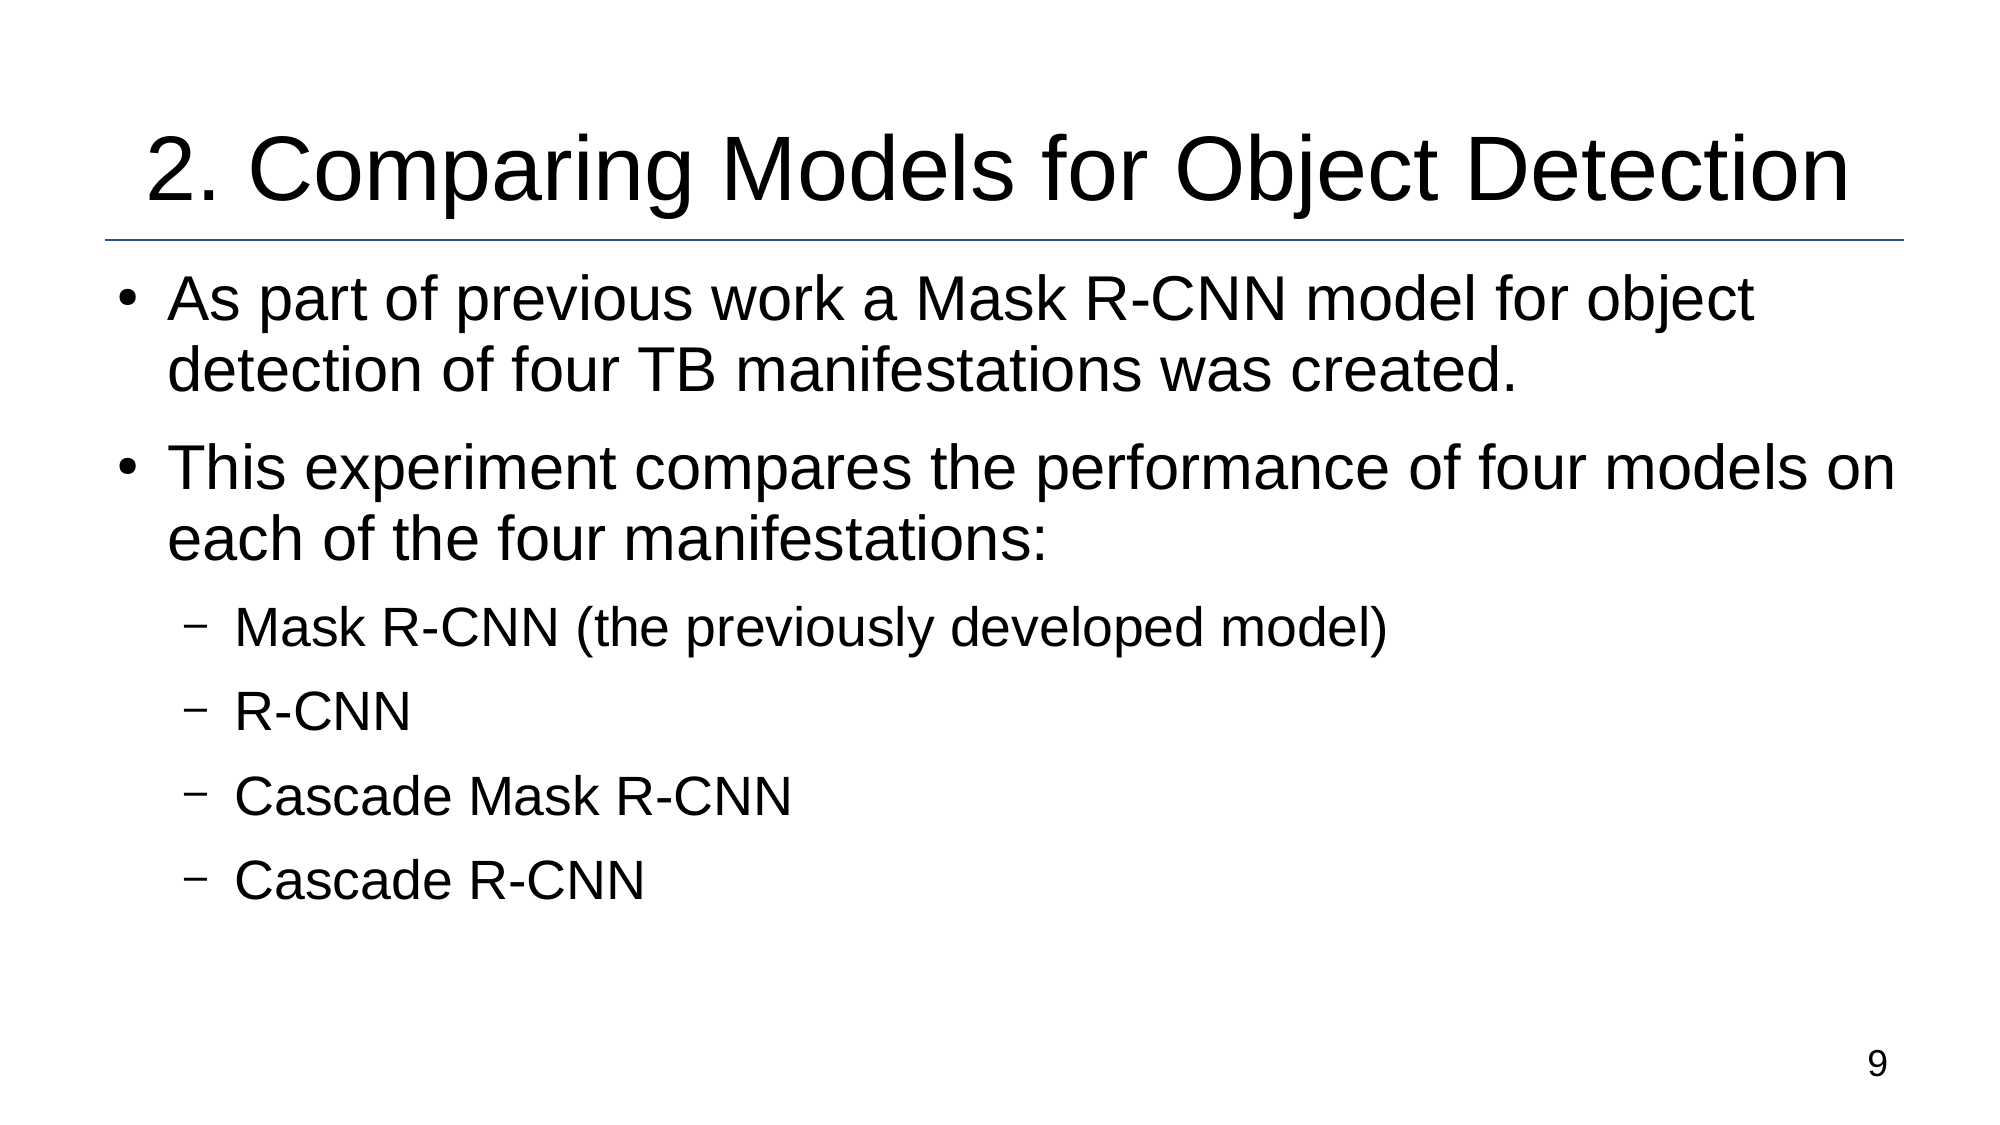

# 2. Comparing Models for Object Detection
As part of previous work a Mask R-CNN model for object detection of four TB manifestations was created.
This experiment compares the performance of four models on each of the four manifestations:
Mask R-CNN (the previously developed model)
R-CNN
Cascade Mask R-CNN
Cascade R-CNN